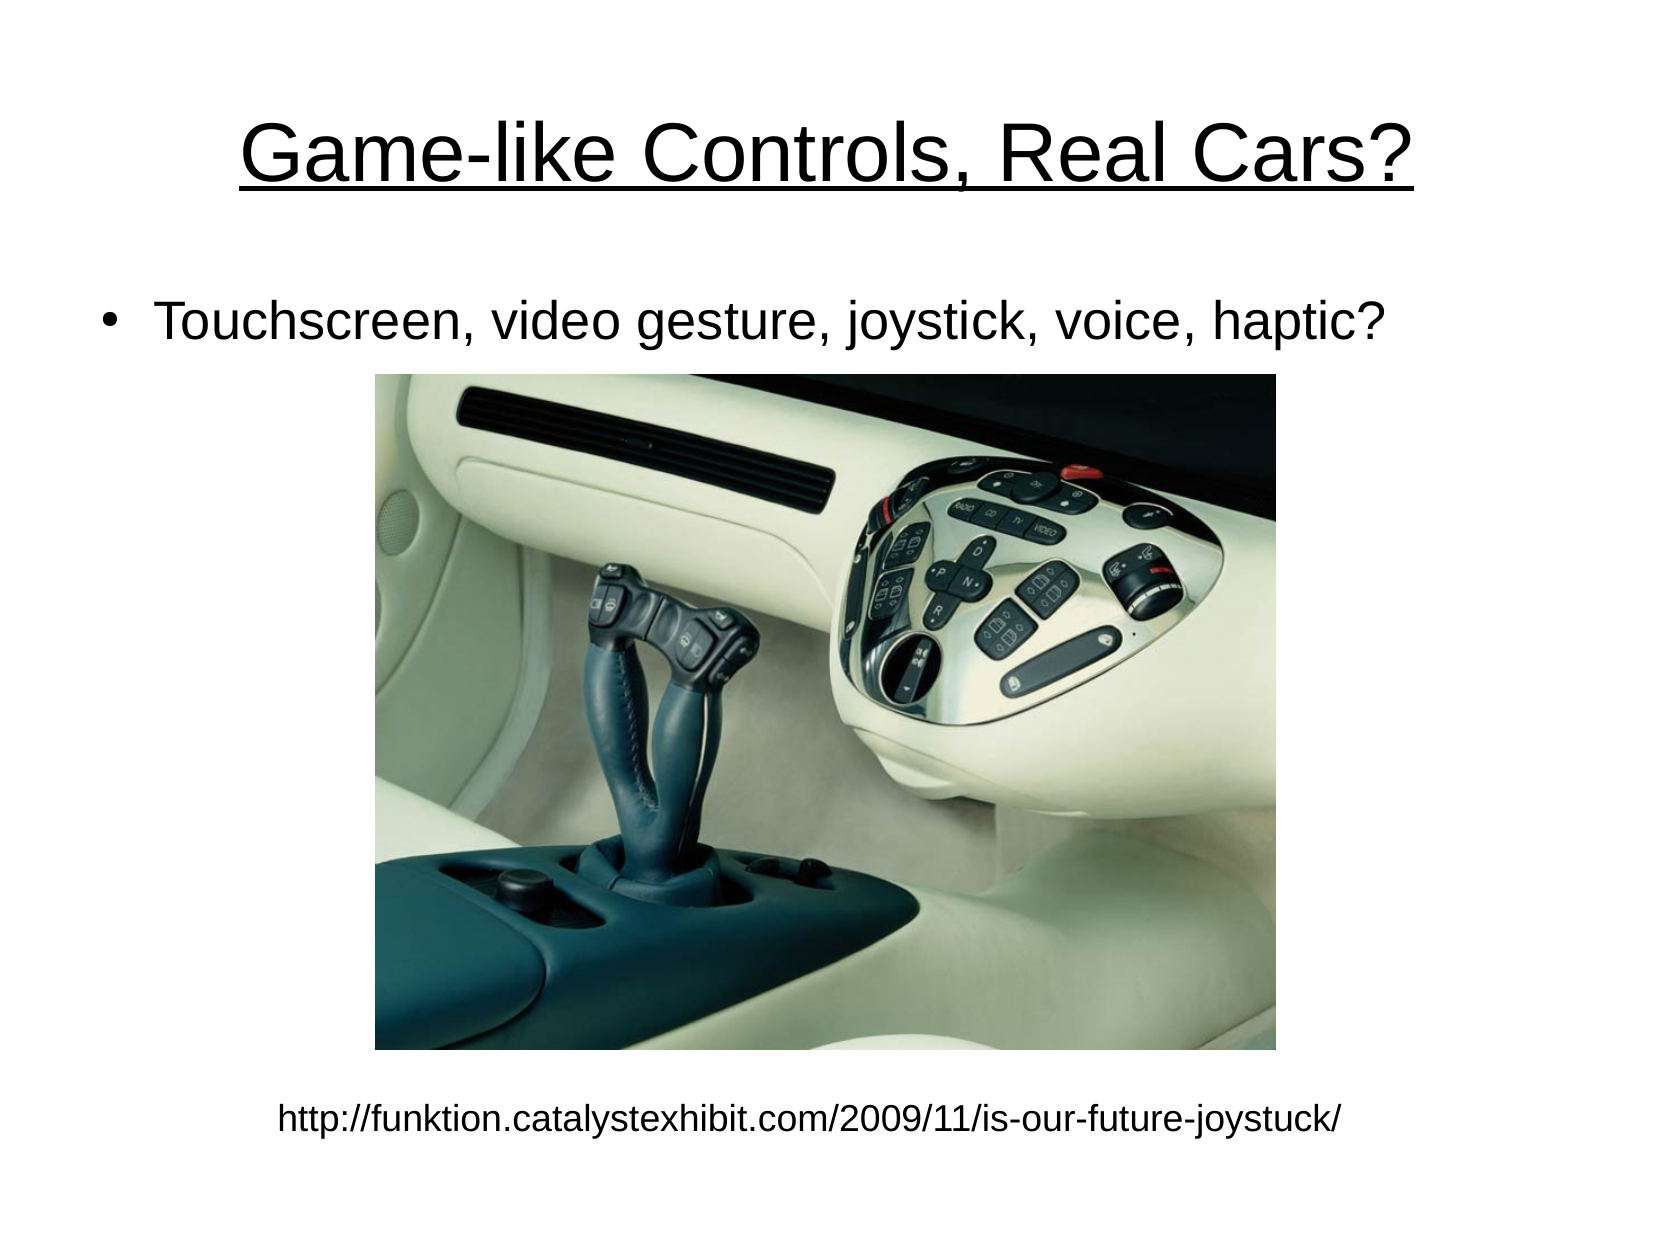

# Game-like Controls, Real Cars?
Touchscreen, video gesture, joystick, voice, haptic?
http://funktion.catalystexhibit.com/2009/11/is-our-future-joystuck/